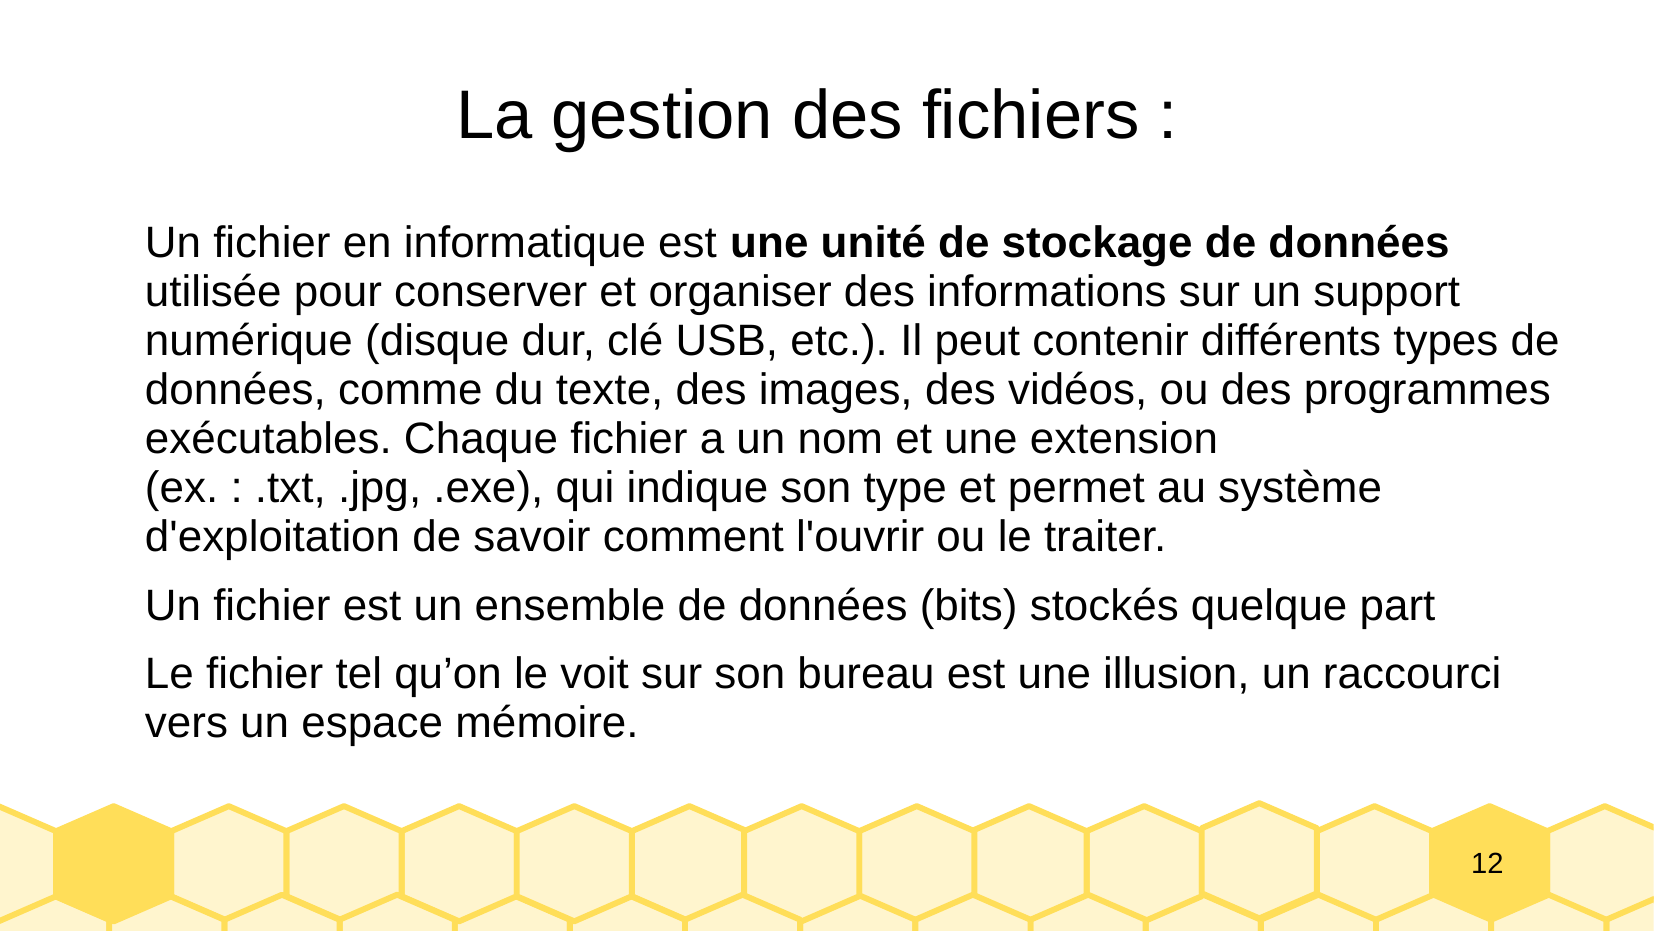

# La gestion des fichiers :
Un fichier en informatique est une unité de stockage de données utilisée pour conserver et organiser des informations sur un support numérique (disque dur, clé USB, etc.). Il peut contenir différents types de données, comme du texte, des images, des vidéos, ou des programmes exécutables. Chaque fichier a un nom et une extension (ex. : .txt, .jpg, .exe), qui indique son type et permet au système d'exploitation de savoir comment l'ouvrir ou le traiter.
Un fichier est un ensemble de données (bits) stockés quelque part
Le fichier tel qu’on le voit sur son bureau est une illusion, un raccourci vers un espace mémoire.